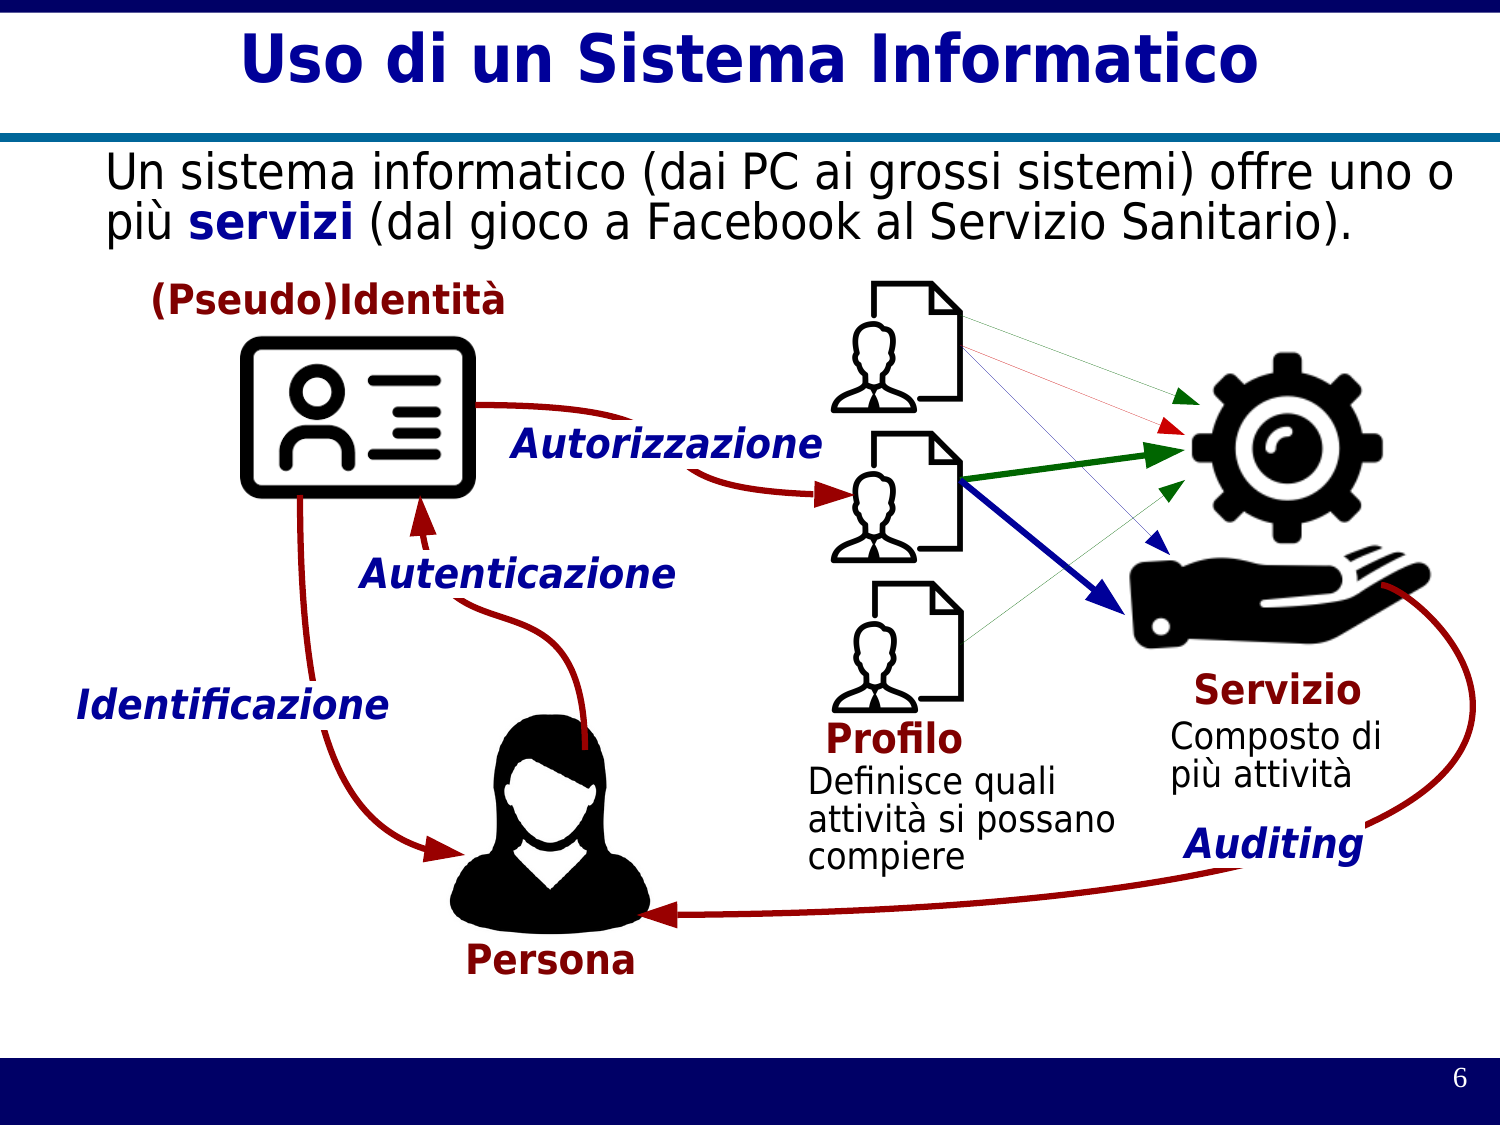

# Uso di un Sistema Informatico
Un sistema informatico (dai PC ai grossi sistemi) offre uno o più servizi (dal gioco a Facebook al Servizio Sanitario).
(Pseudo)Identità
Autorizzazione
Autenticazione
Servizio
Identificazione
Profilo
Composto di
più attività
Definisce quali
attività si possano
compiere
Auditing
Persona